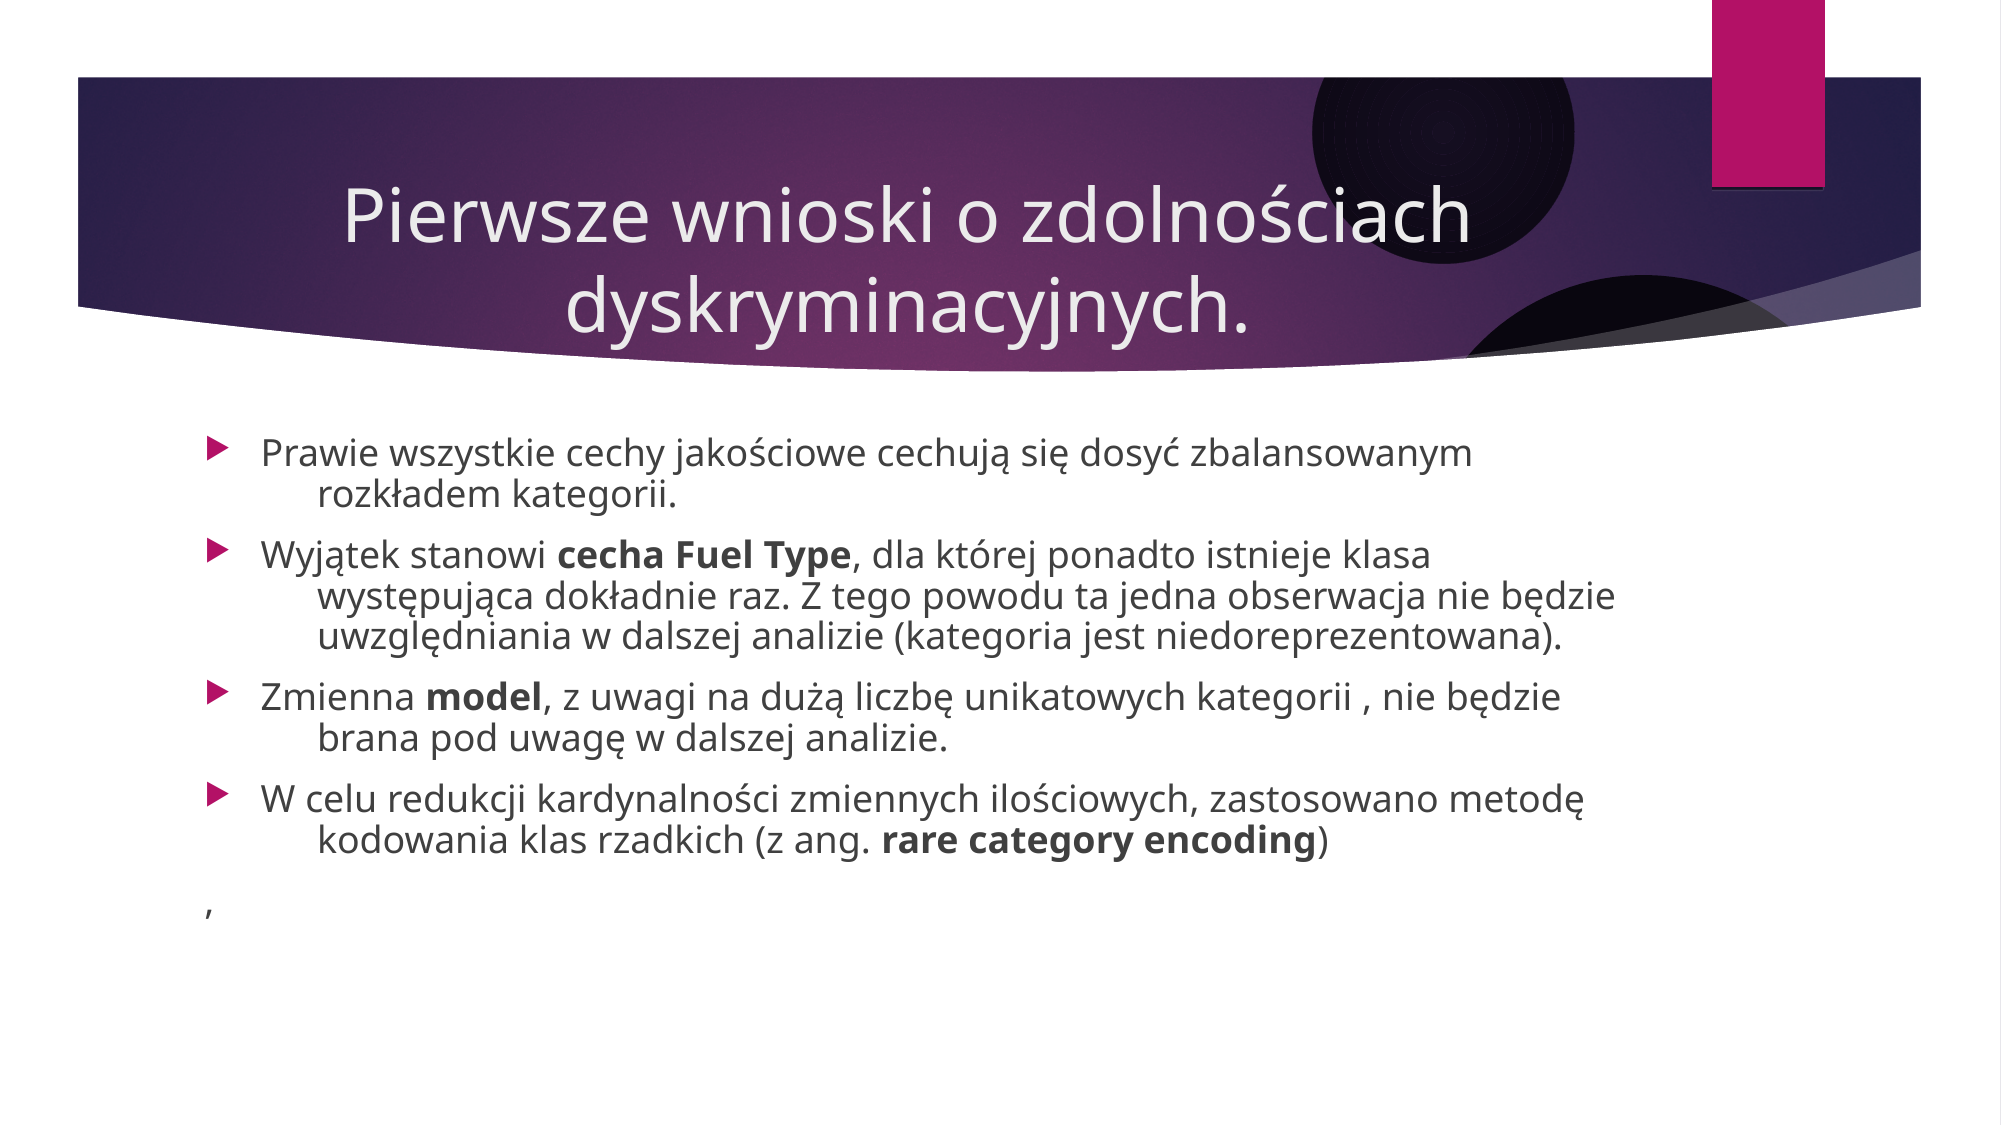

# Pierwsze wnioski o zdolnościach dyskryminacyjnych.
Prawie wszystkie cechy jakościowe cechują się dosyć zbalansowanym rozkładem kategorii.
Wyjątek stanowi cecha Fuel Type, dla której ponadto istnieje klasa występująca dokładnie raz. Z tego powodu ta jedna obserwacja nie będzie uwzględniania w dalszej analizie (kategoria jest niedoreprezentowana).
Zmienna model, z uwagi na dużą liczbę unikatowych kategorii , nie będzie brana pod uwagę w dalszej analizie.
W celu redukcji kardynalności zmiennych ilościowych, zastosowano metodę kodowania klas rzadkich (z ang. rare category encoding)
,